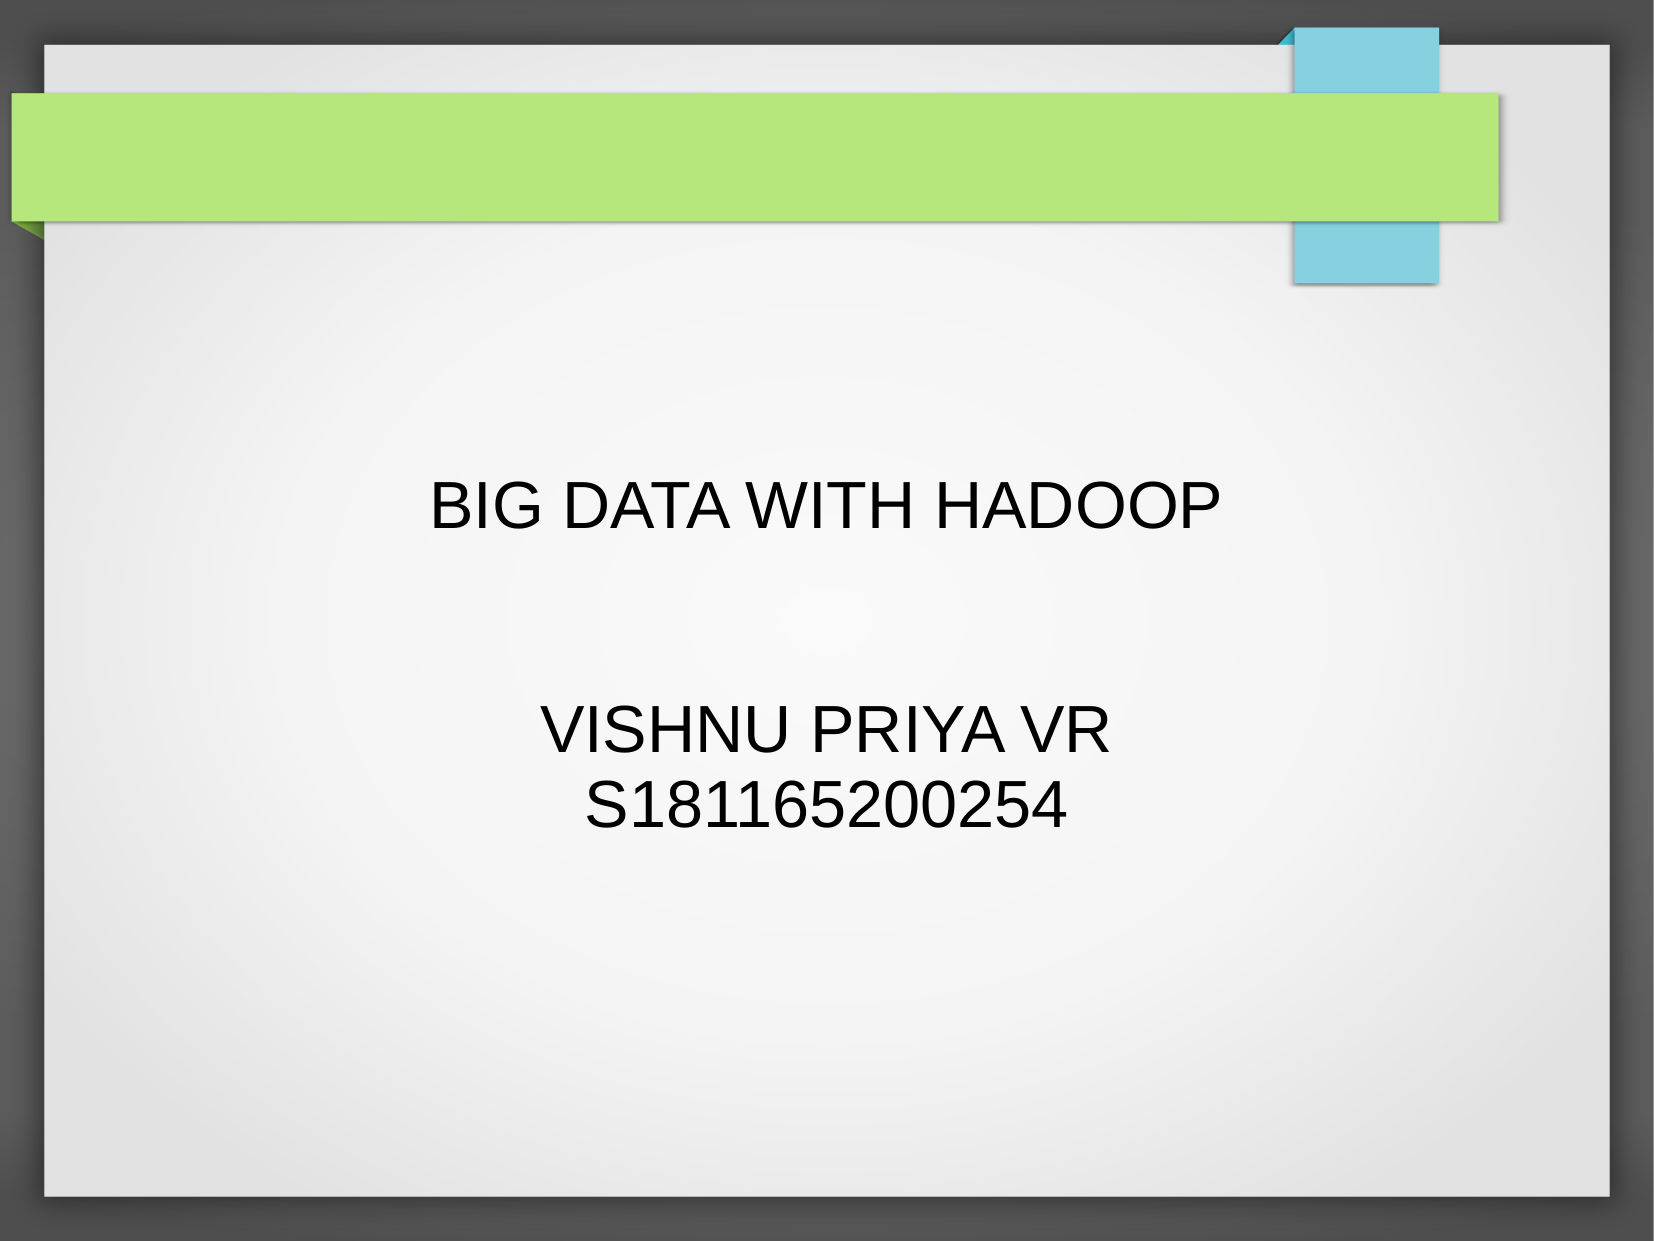

# BIG DATA WITH HADOOP
VISHNU PRIYA VR
S181165200254